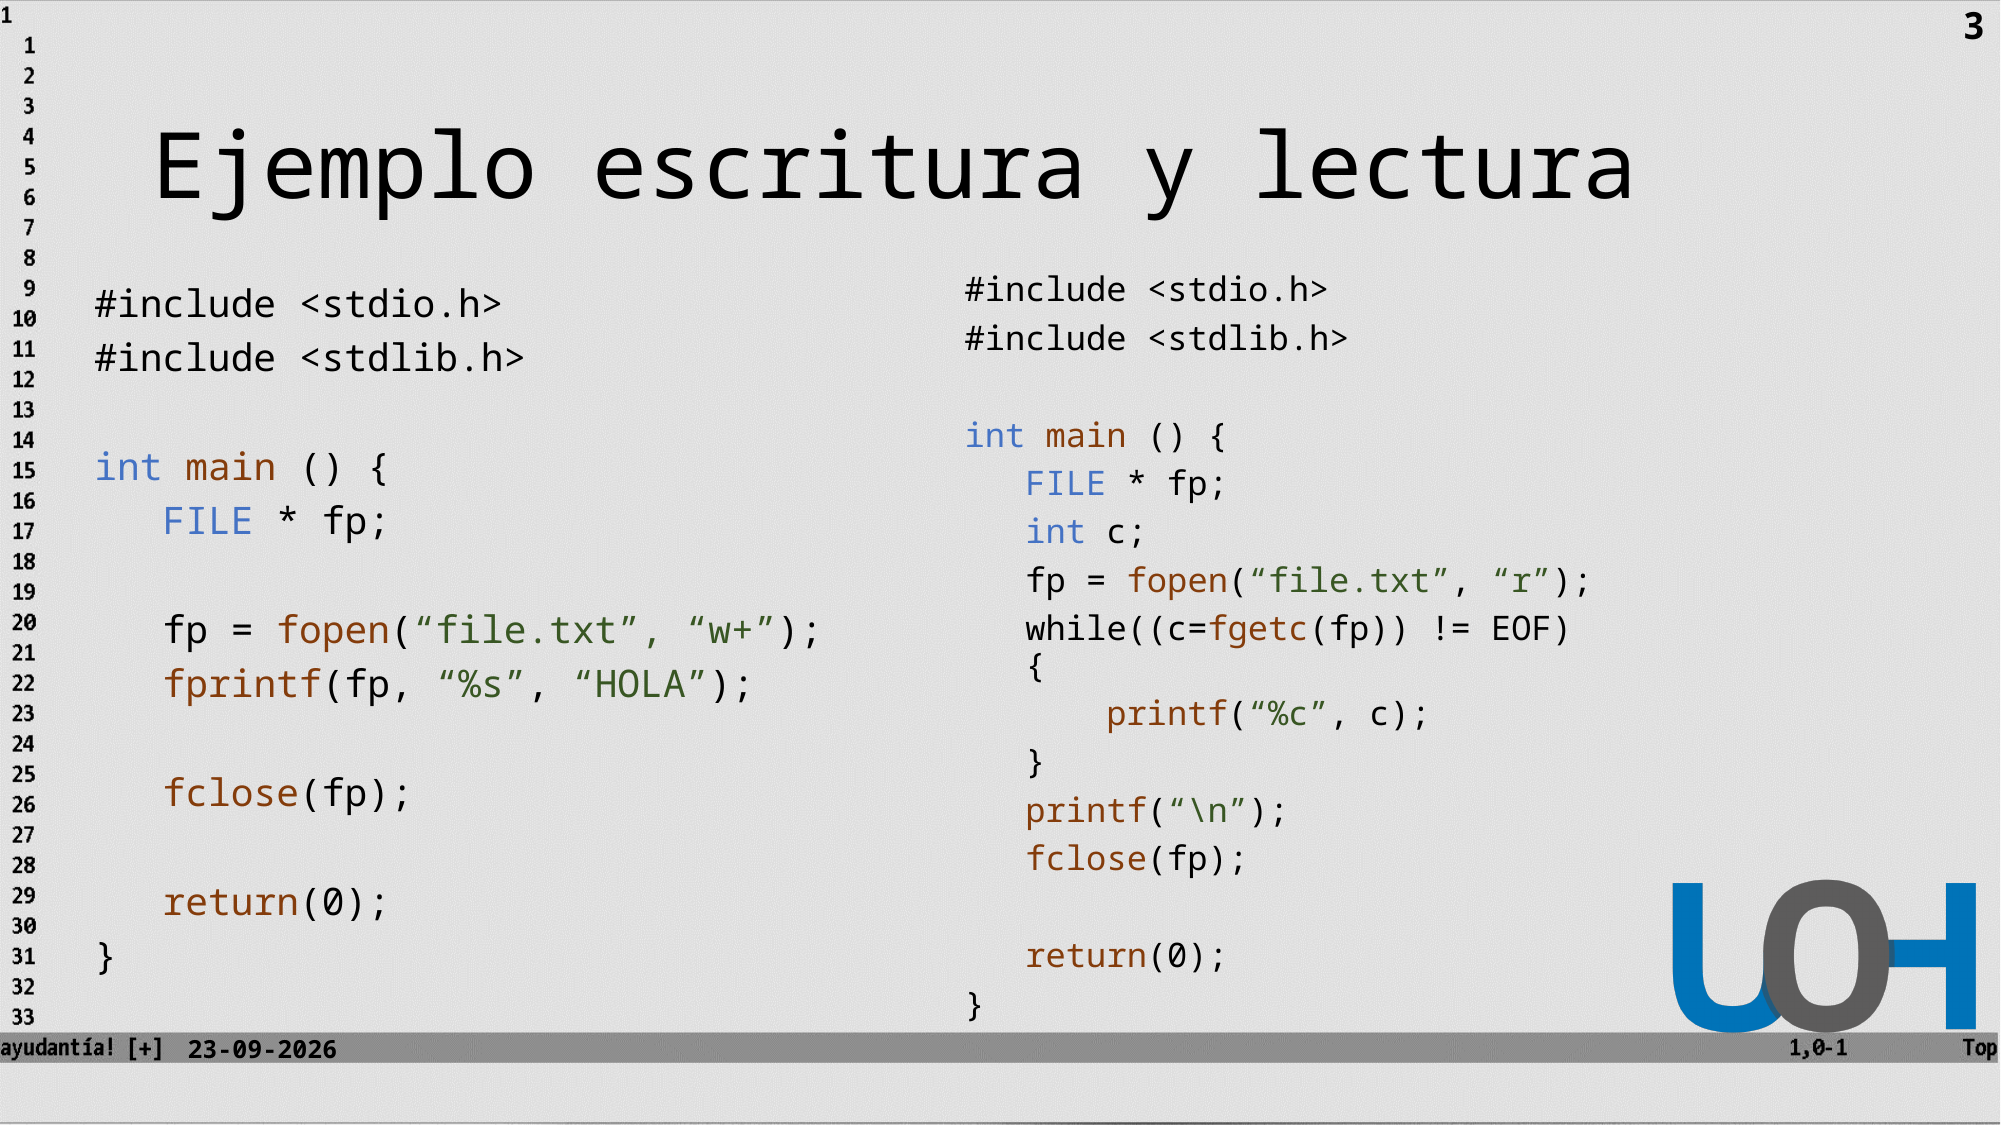

3
# Ejemplo escritura y lectura
#include <stdio.h>
#include <stdlib.h>
int main () {
 FILE * fp;
 int c;
 fp = fopen(“file.txt”, “r”);
 while((c=fgetc(fp)) != EOF)
 {
 printf(“%c”, c);
 }
 printf(“\n”);
 fclose(fp);
 return(0);
}
#include <stdio.h>
#include <stdlib.h>
int main () {
 FILE * fp;
 fp = fopen(“file.txt”, “w+”);
 fprintf(fp, “%s”, “HOLA”);
 fclose(fp);
 return(0);
}